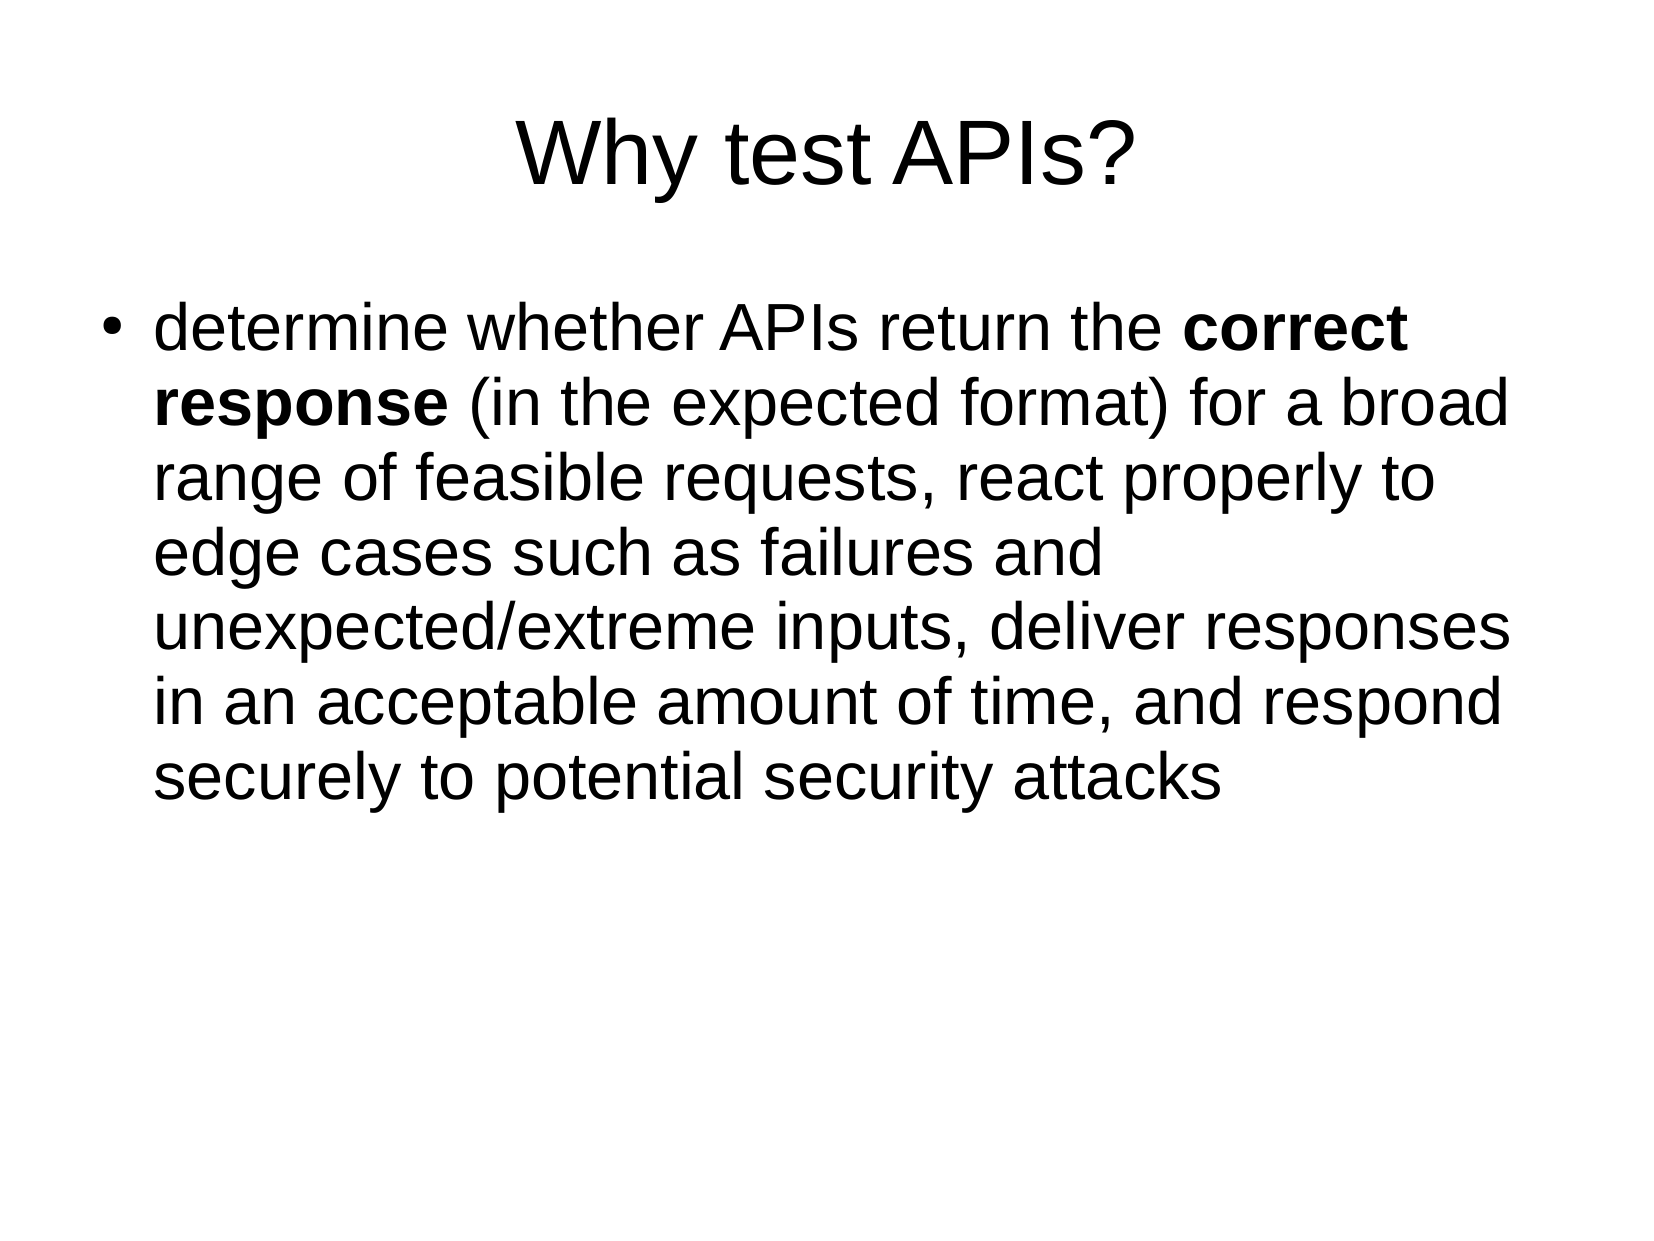

# Why test APIs?
determine whether APIs return the correct response (in the expected format) for a broad range of feasible requests, react properly to edge cases such as failures and unexpected/extreme inputs, deliver responses in an acceptable amount of time, and respond securely to potential security attacks